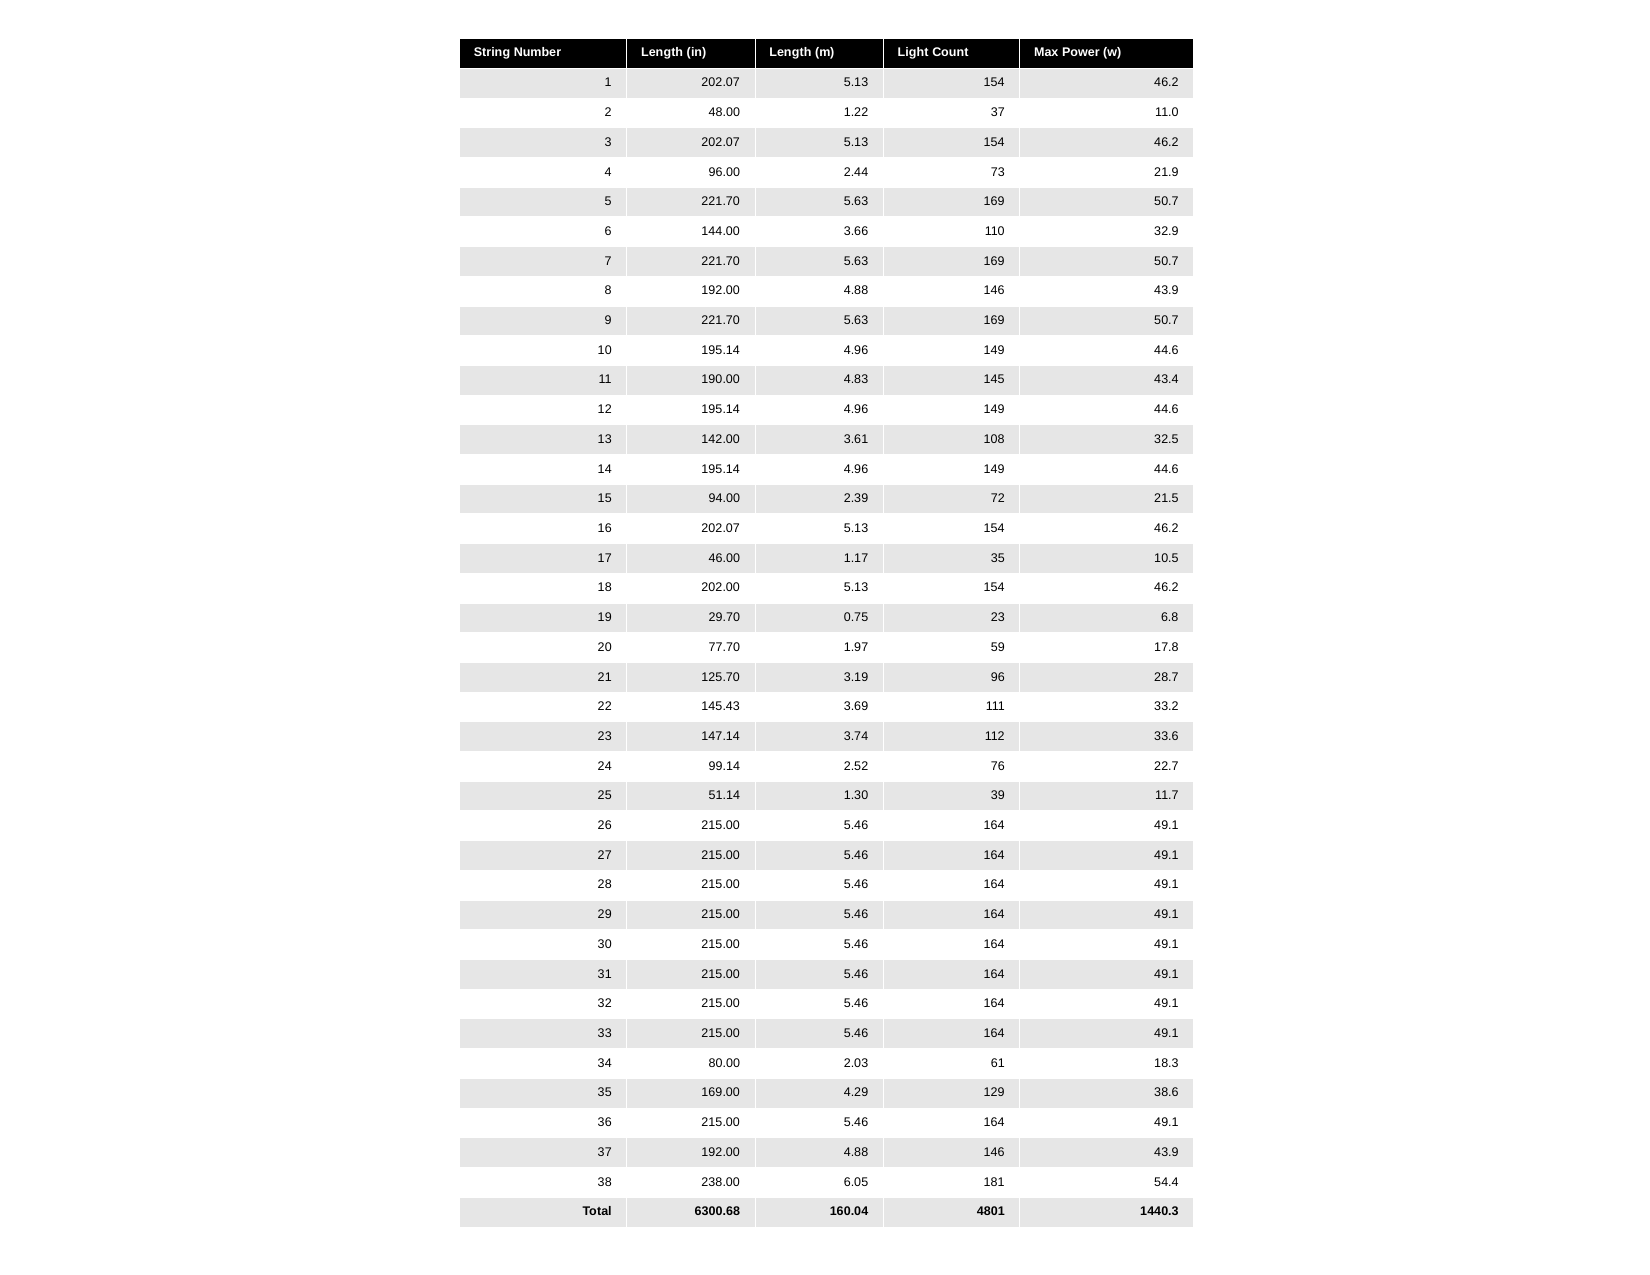

| String Number | Length (in) | Length (m) | Light Count | Max Power (w) |
| --- | --- | --- | --- | --- |
| 1 | 202.07 | 5.13 | 154 | 46.2 |
| 2 | 48.00 | 1.22 | 37 | 11.0 |
| 3 | 202.07 | 5.13 | 154 | 46.2 |
| 4 | 96.00 | 2.44 | 73 | 21.9 |
| 5 | 221.70 | 5.63 | 169 | 50.7 |
| 6 | 144.00 | 3.66 | 110 | 32.9 |
| 7 | 221.70 | 5.63 | 169 | 50.7 |
| 8 | 192.00 | 4.88 | 146 | 43.9 |
| 9 | 221.70 | 5.63 | 169 | 50.7 |
| 10 | 195.14 | 4.96 | 149 | 44.6 |
| 11 | 190.00 | 4.83 | 145 | 43.4 |
| 12 | 195.14 | 4.96 | 149 | 44.6 |
| 13 | 142.00 | 3.61 | 108 | 32.5 |
| 14 | 195.14 | 4.96 | 149 | 44.6 |
| 15 | 94.00 | 2.39 | 72 | 21.5 |
| 16 | 202.07 | 5.13 | 154 | 46.2 |
| 17 | 46.00 | 1.17 | 35 | 10.5 |
| 18 | 202.00 | 5.13 | 154 | 46.2 |
| 19 | 29.70 | 0.75 | 23 | 6.8 |
| 20 | 77.70 | 1.97 | 59 | 17.8 |
| 21 | 125.70 | 3.19 | 96 | 28.7 |
| 22 | 145.43 | 3.69 | 111 | 33.2 |
| 23 | 147.14 | 3.74 | 112 | 33.6 |
| 24 | 99.14 | 2.52 | 76 | 22.7 |
| 25 | 51.14 | 1.30 | 39 | 11.7 |
| 26 | 215.00 | 5.46 | 164 | 49.1 |
| 27 | 215.00 | 5.46 | 164 | 49.1 |
| 28 | 215.00 | 5.46 | 164 | 49.1 |
| 29 | 215.00 | 5.46 | 164 | 49.1 |
| 30 | 215.00 | 5.46 | 164 | 49.1 |
| 31 | 215.00 | 5.46 | 164 | 49.1 |
| 32 | 215.00 | 5.46 | 164 | 49.1 |
| 33 | 215.00 | 5.46 | 164 | 49.1 |
| 34 | 80.00 | 2.03 | 61 | 18.3 |
| 35 | 169.00 | 4.29 | 129 | 38.6 |
| 36 | 215.00 | 5.46 | 164 | 49.1 |
| 37 | 192.00 | 4.88 | 146 | 43.9 |
| 38 | 238.00 | 6.05 | 181 | 54.4 |
| Total | 6300.68 | 160.04 | 4801 | 1440.3 |